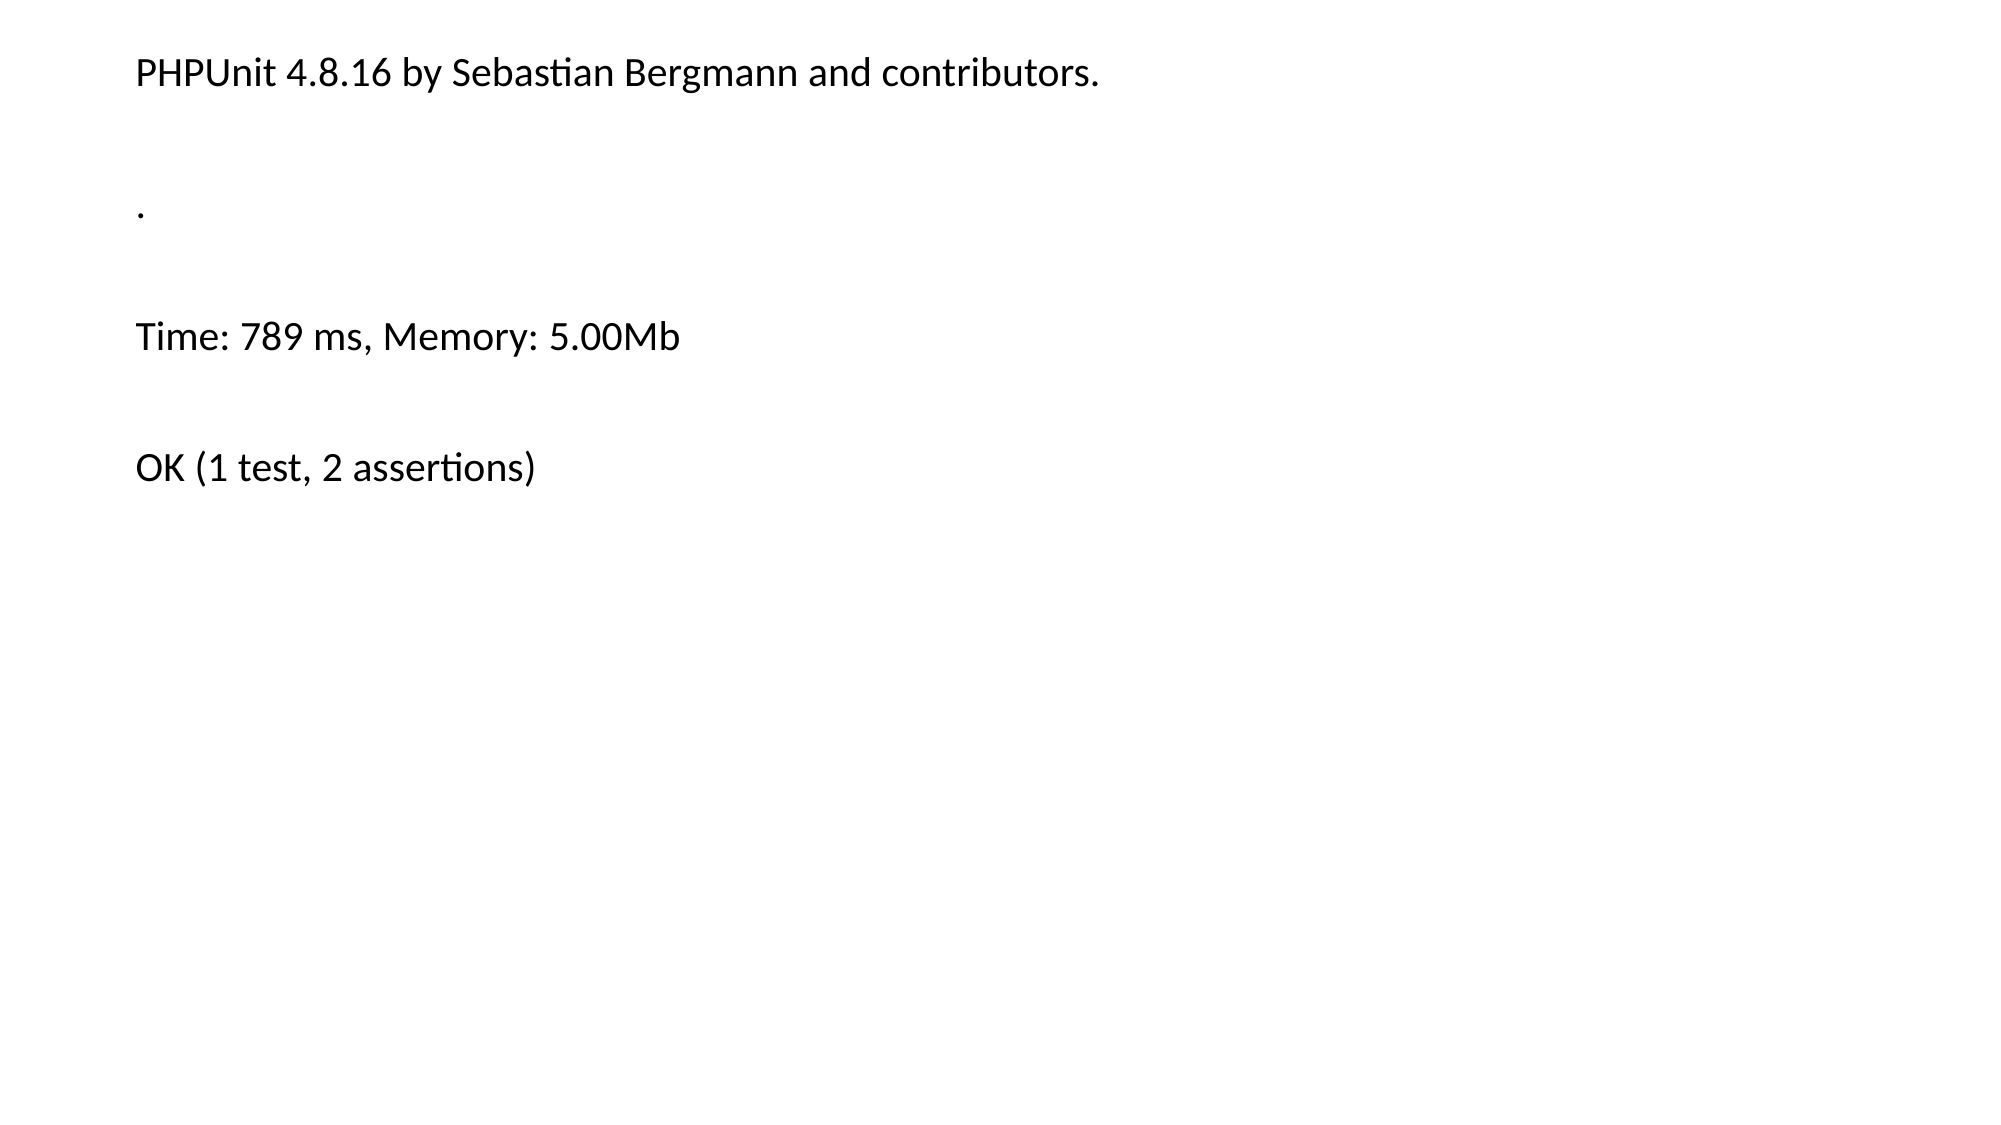

# PHPUnit 4.8.16 by Sebastian Bergmann and contributors.
.
Time: 789 ms, Memory: 5.00Mb
OK (1 test, 2 assertions)